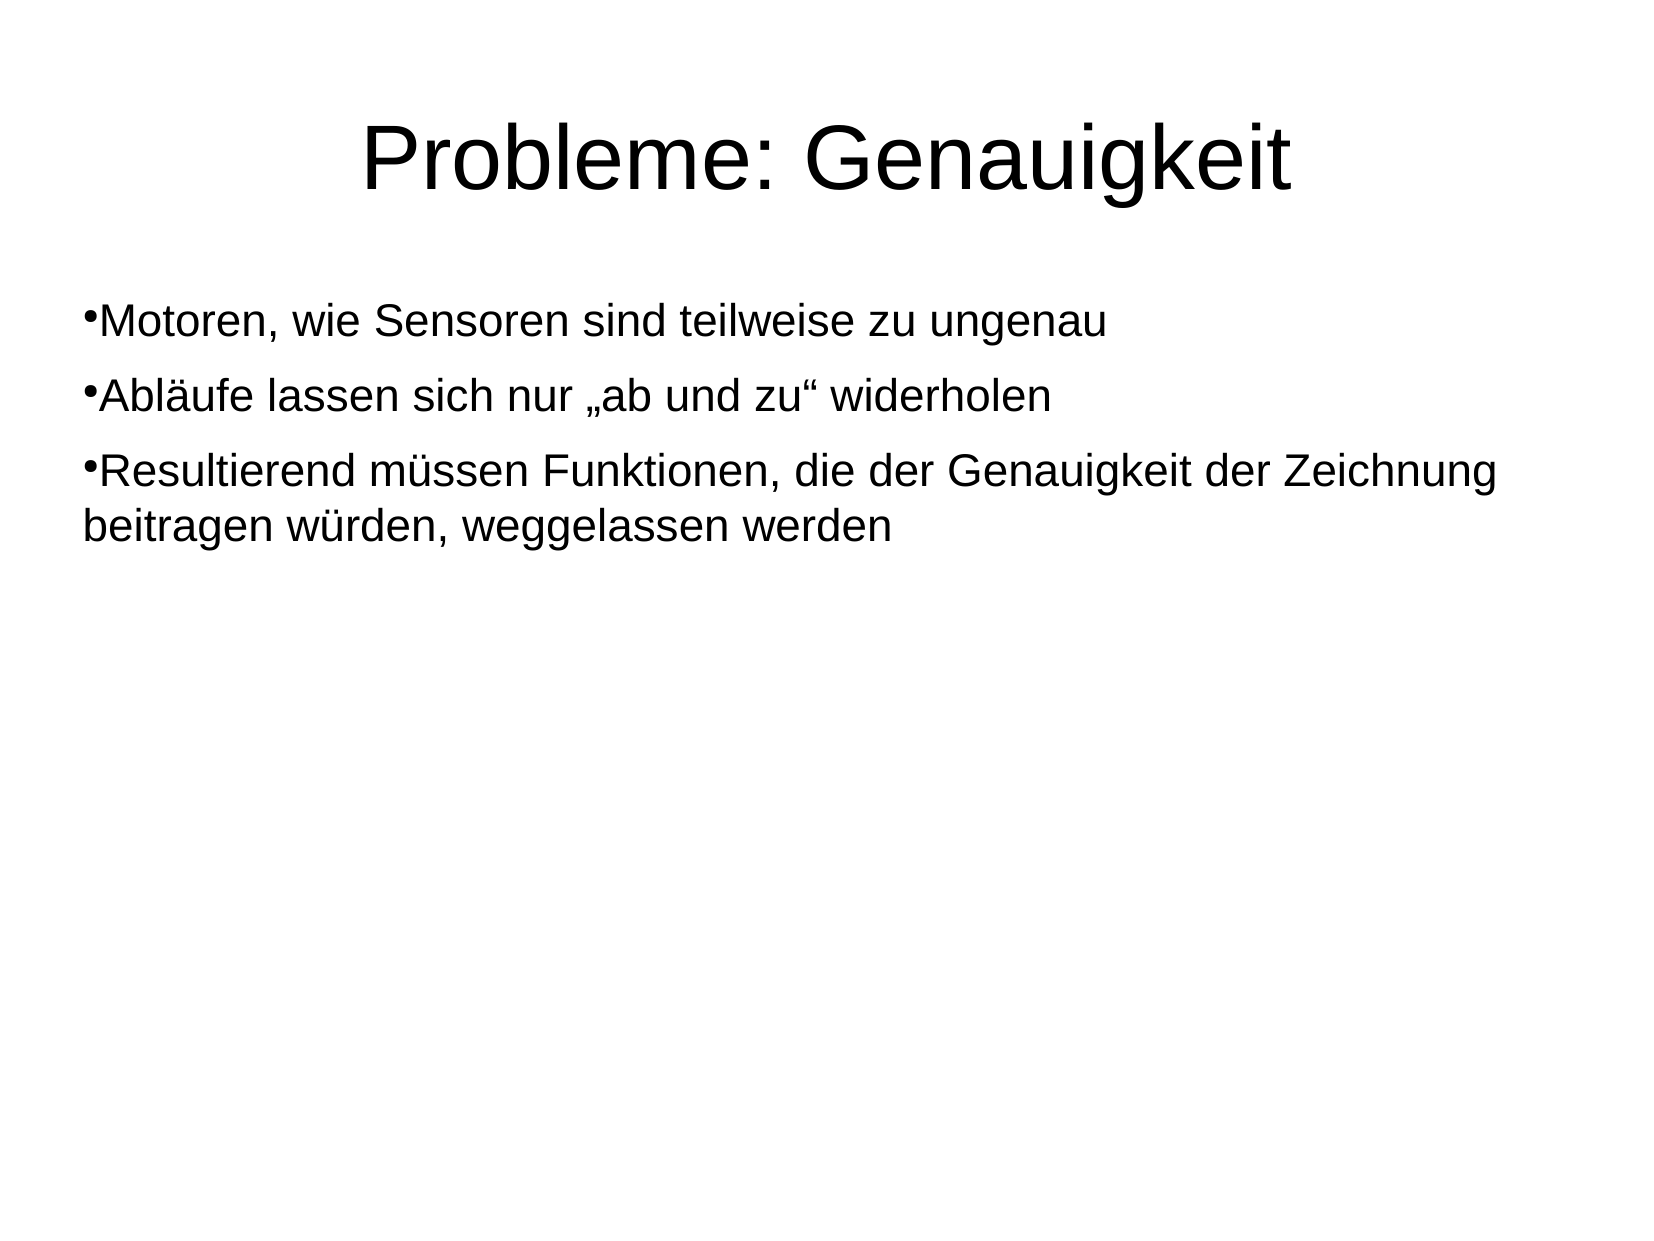

# Probleme: Genauigkeit
Motoren, wie Sensoren sind teilweise zu ungenau
Abläufe lassen sich nur „ab und zu“ widerholen
Resultierend müssen Funktionen, die der Genauigkeit der Zeichnung beitragen würden, weggelassen werden